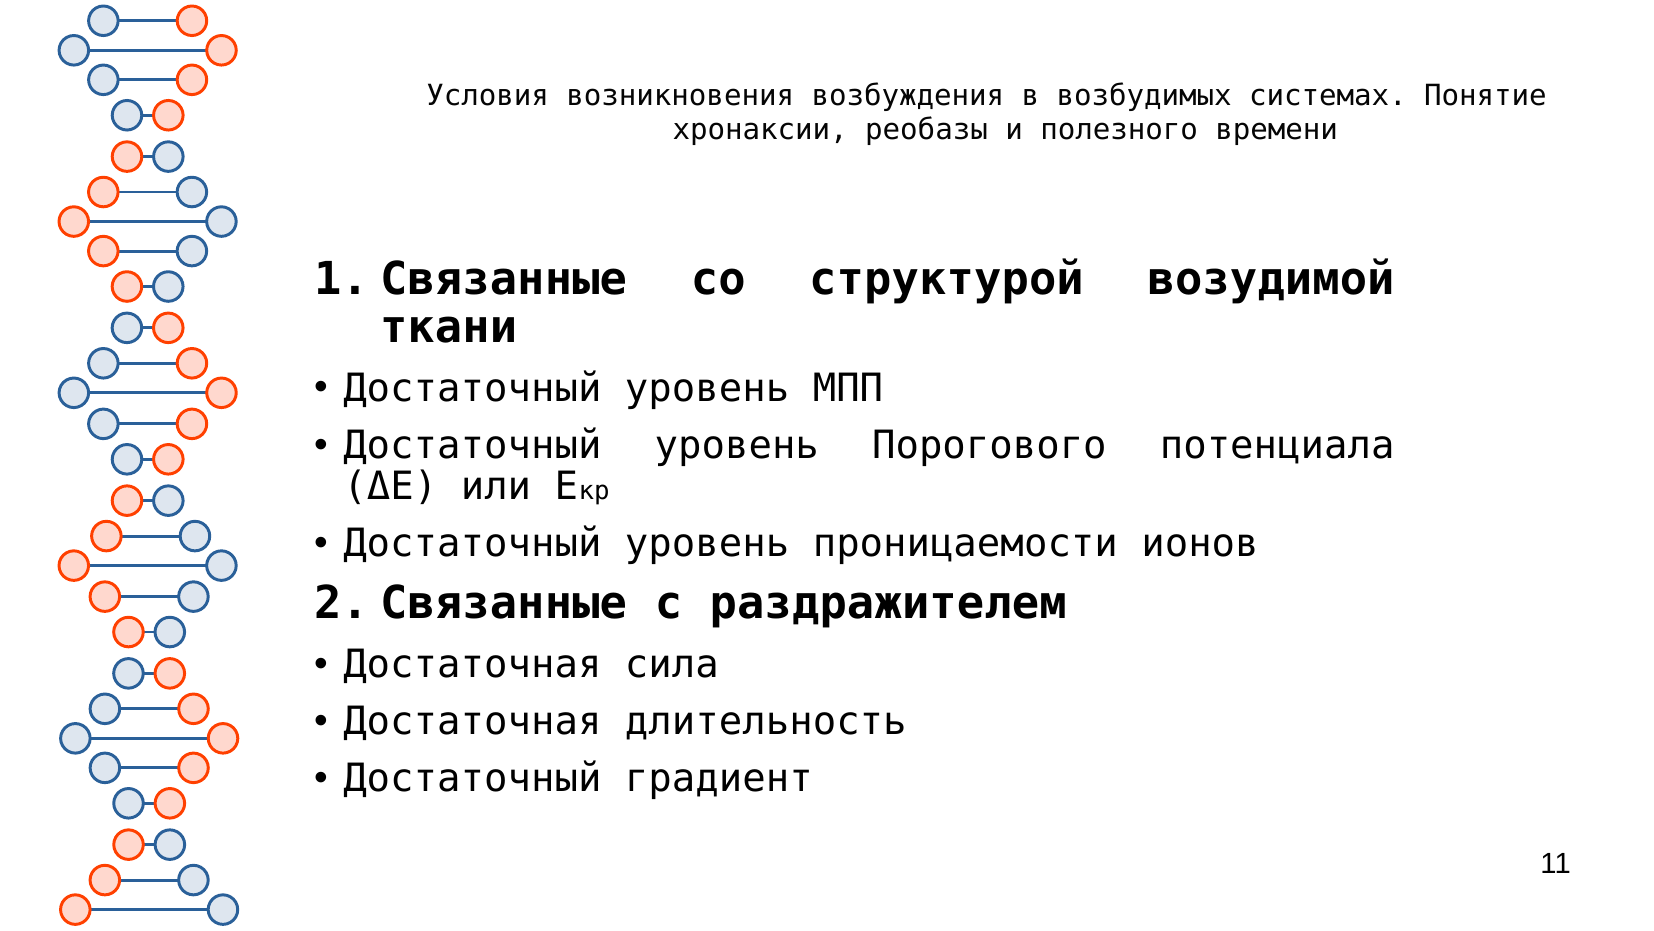

# Условия возникновения возбуждения в возбудимых системах. Понятие хронаксии, реобазы и полезного времени
Связанные со структурой возудимой ткани
Достаточный уровень МПП
Достаточный уровень Порогового потенциала (ΔE) или Екр
Достаточный уровень проницаемости ионов
Связанные с раздражителем
Достаточная сила
Достаточная длительность
Достаточный градиент
11